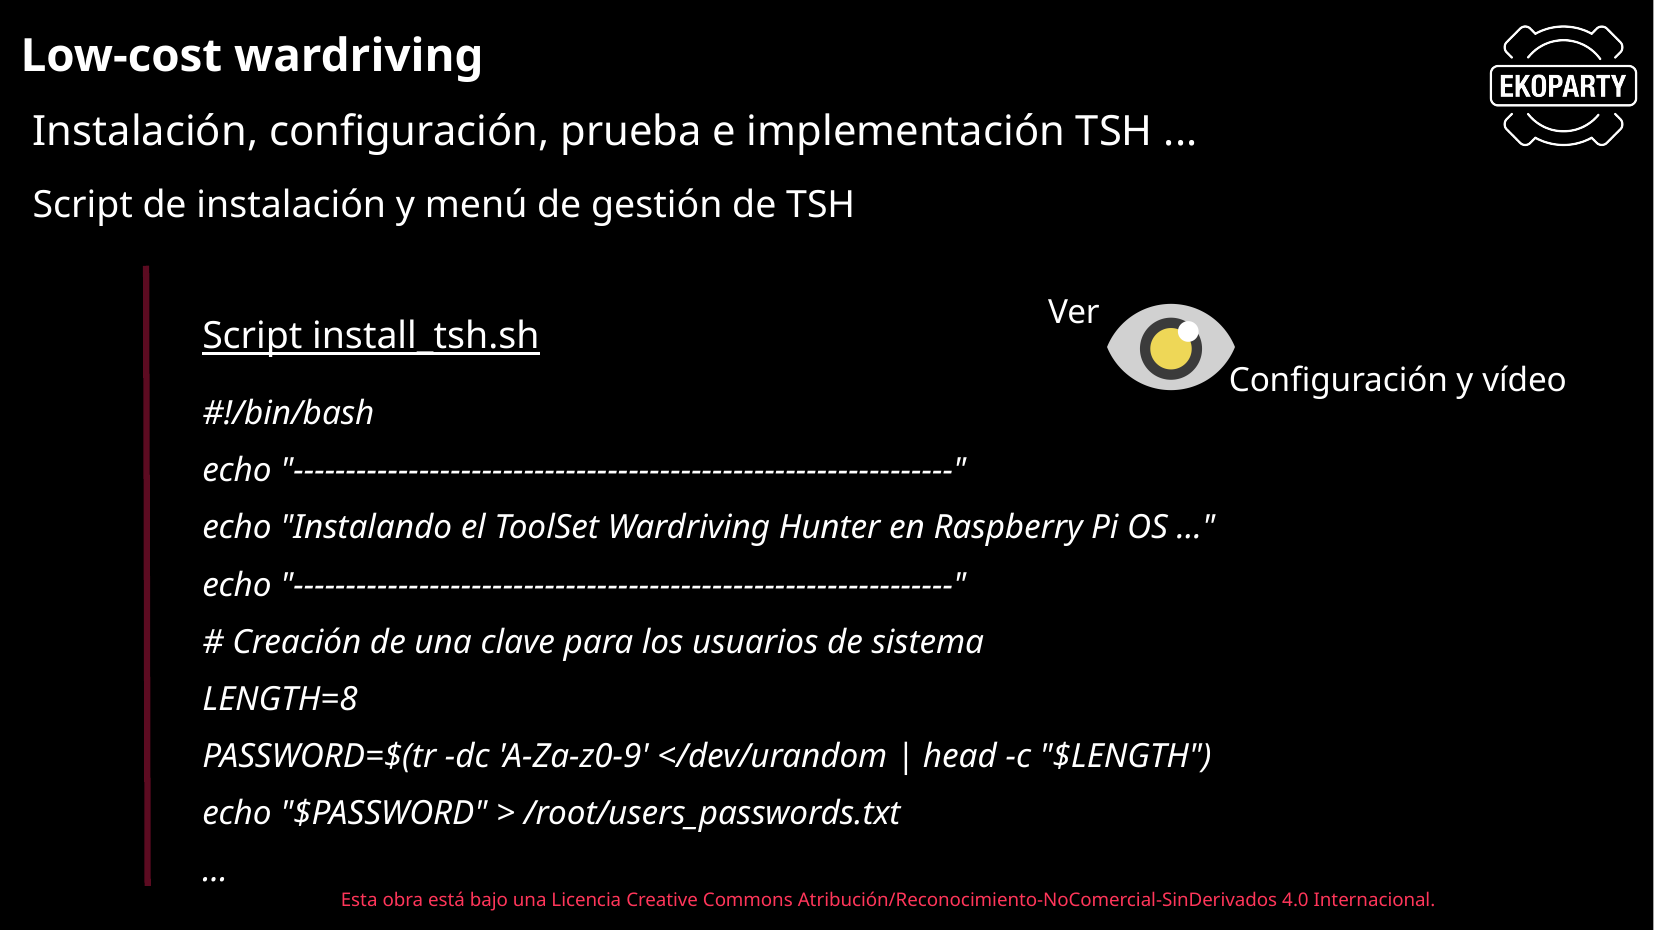

Low-cost wardriving
Instalación, configuración, prueba e implementación TSH ...
Script de instalación y menú de gestión de TSH
Ver
Script install_tsh.sh
#!/bin/bash
echo "---------------------------------------------------------------"
echo "Instalando el ToolSet Wardriving Hunter en Raspberry Pi OS ..."
echo "---------------------------------------------------------------"
# Creación de una clave para los usuarios de sistema
LENGTH=8
PASSWORD=$(tr -dc 'A-Za-z0-9' </dev/urandom | head -c "$LENGTH")
echo "$PASSWORD" > /root/users_passwords.txt
...
Configuración y vídeo
Esta obra está bajo una Licencia Creative Commons Atribución/Reconocimiento-NoComercial-SinDerivados 4.0 Internacional.